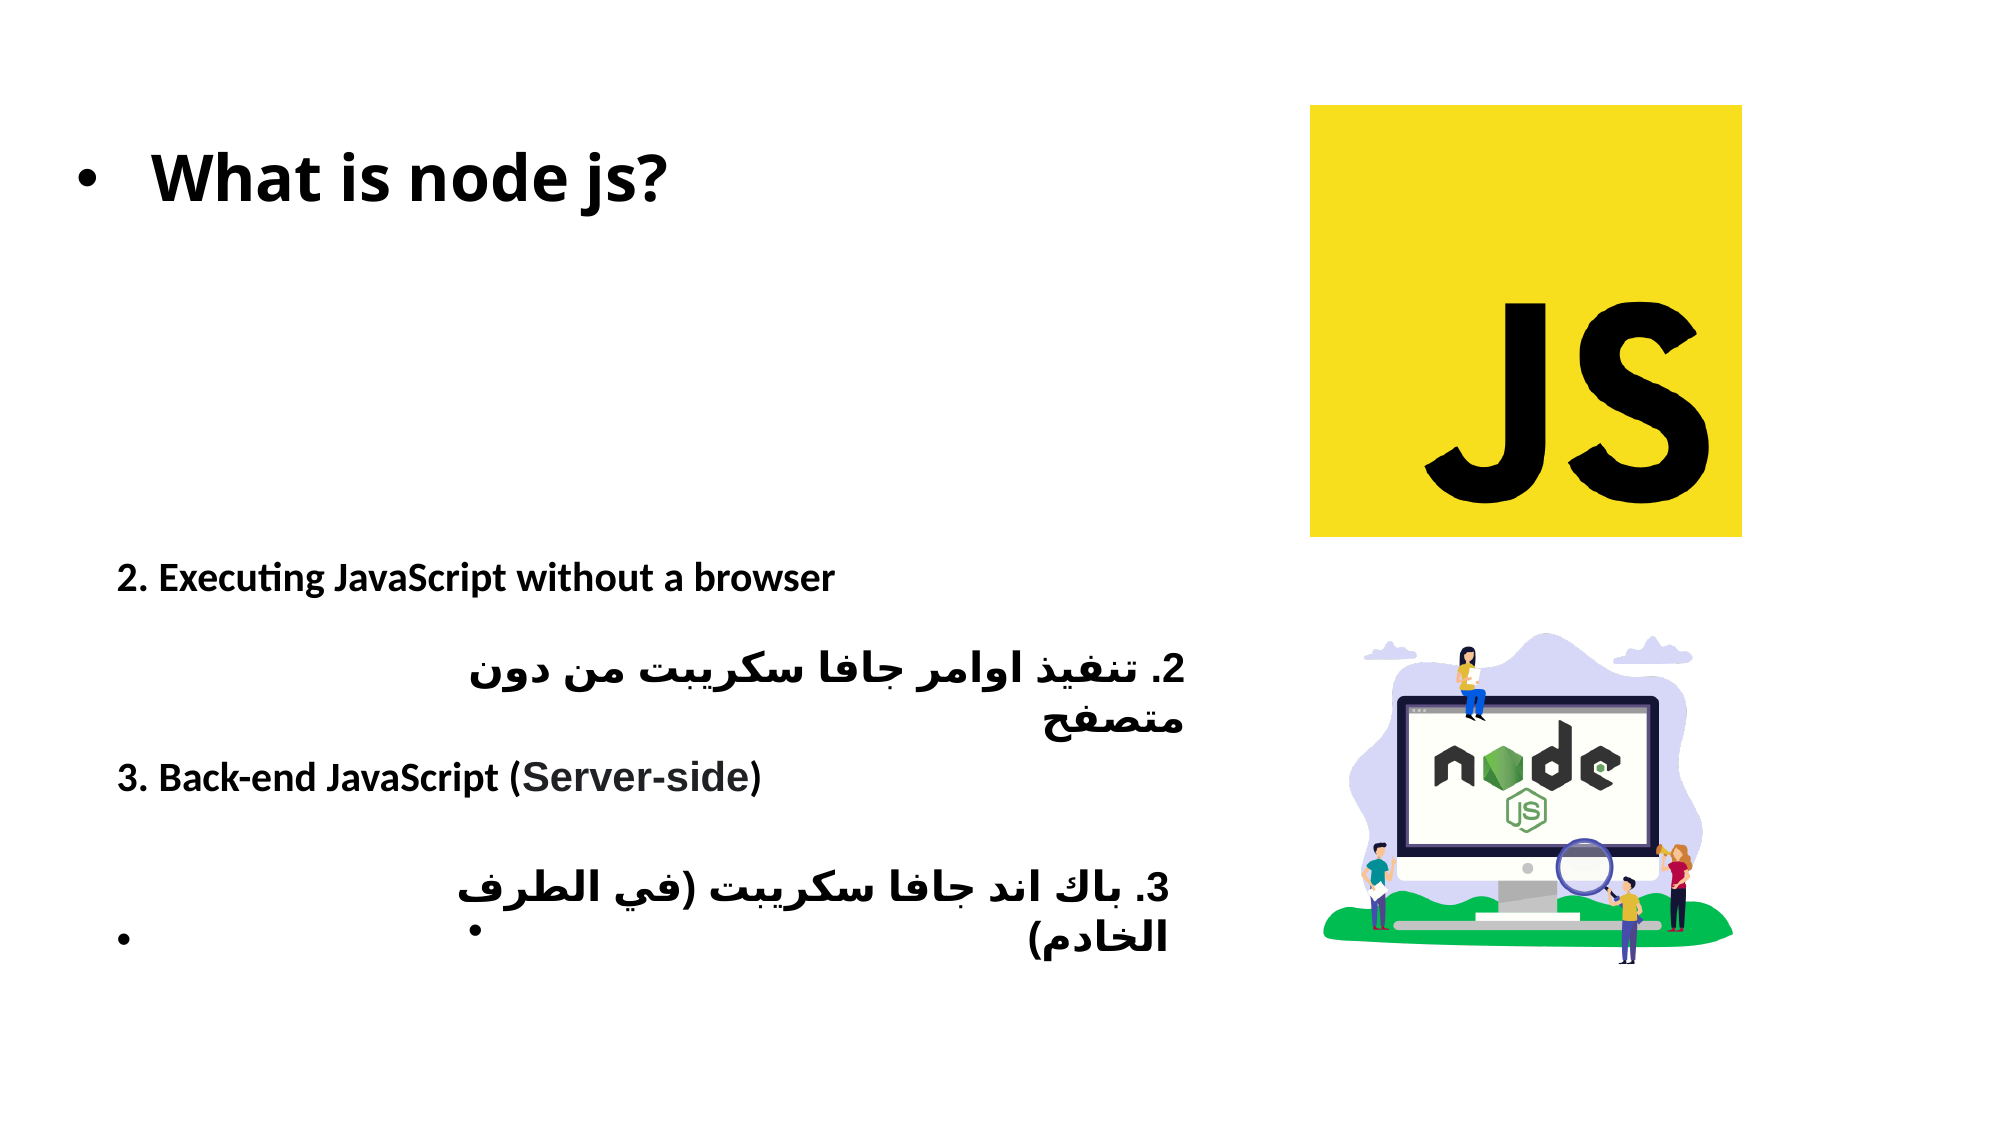

# What is node js?
2. Executing JavaScript without a browser
3. Back-end JavaScript (Server-side)
2. تنفيذ اوامر جافا سكريبت من دون متصفح
3. باك اند جافا سكريبت (في الطرف الخادم)